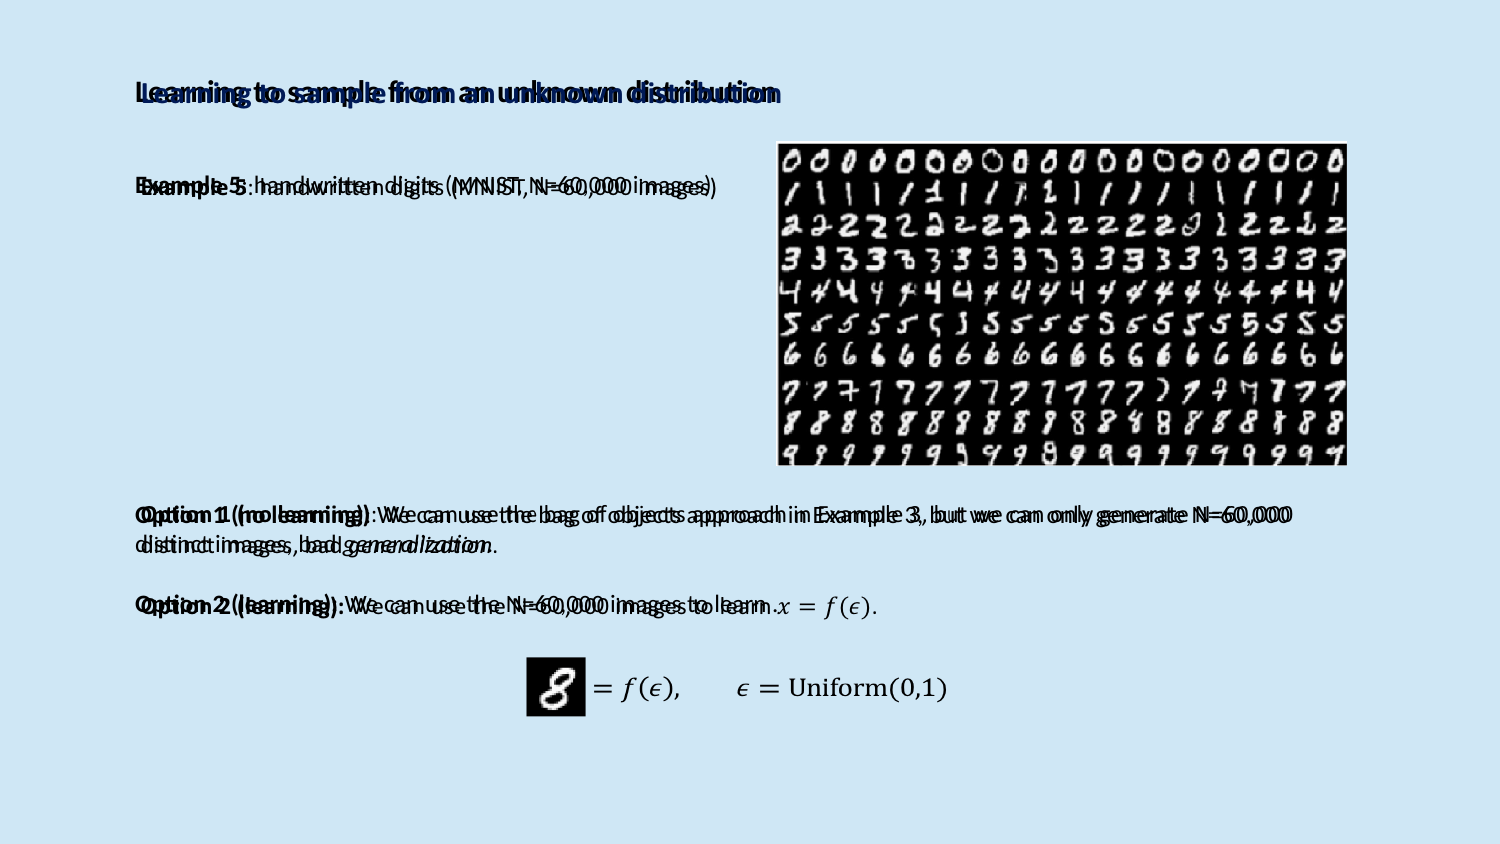

Learning to sample from an unknown distribution
Example 5: handwritten digits (MNIST, N=60,000 images)
Option 1 (no learning): We can use the bag of objects approach in Example 3, but we can only generate N=60,000 distinct images, bad generalization.
Option 2 (learning): We can use the N=60,000 images to learn .